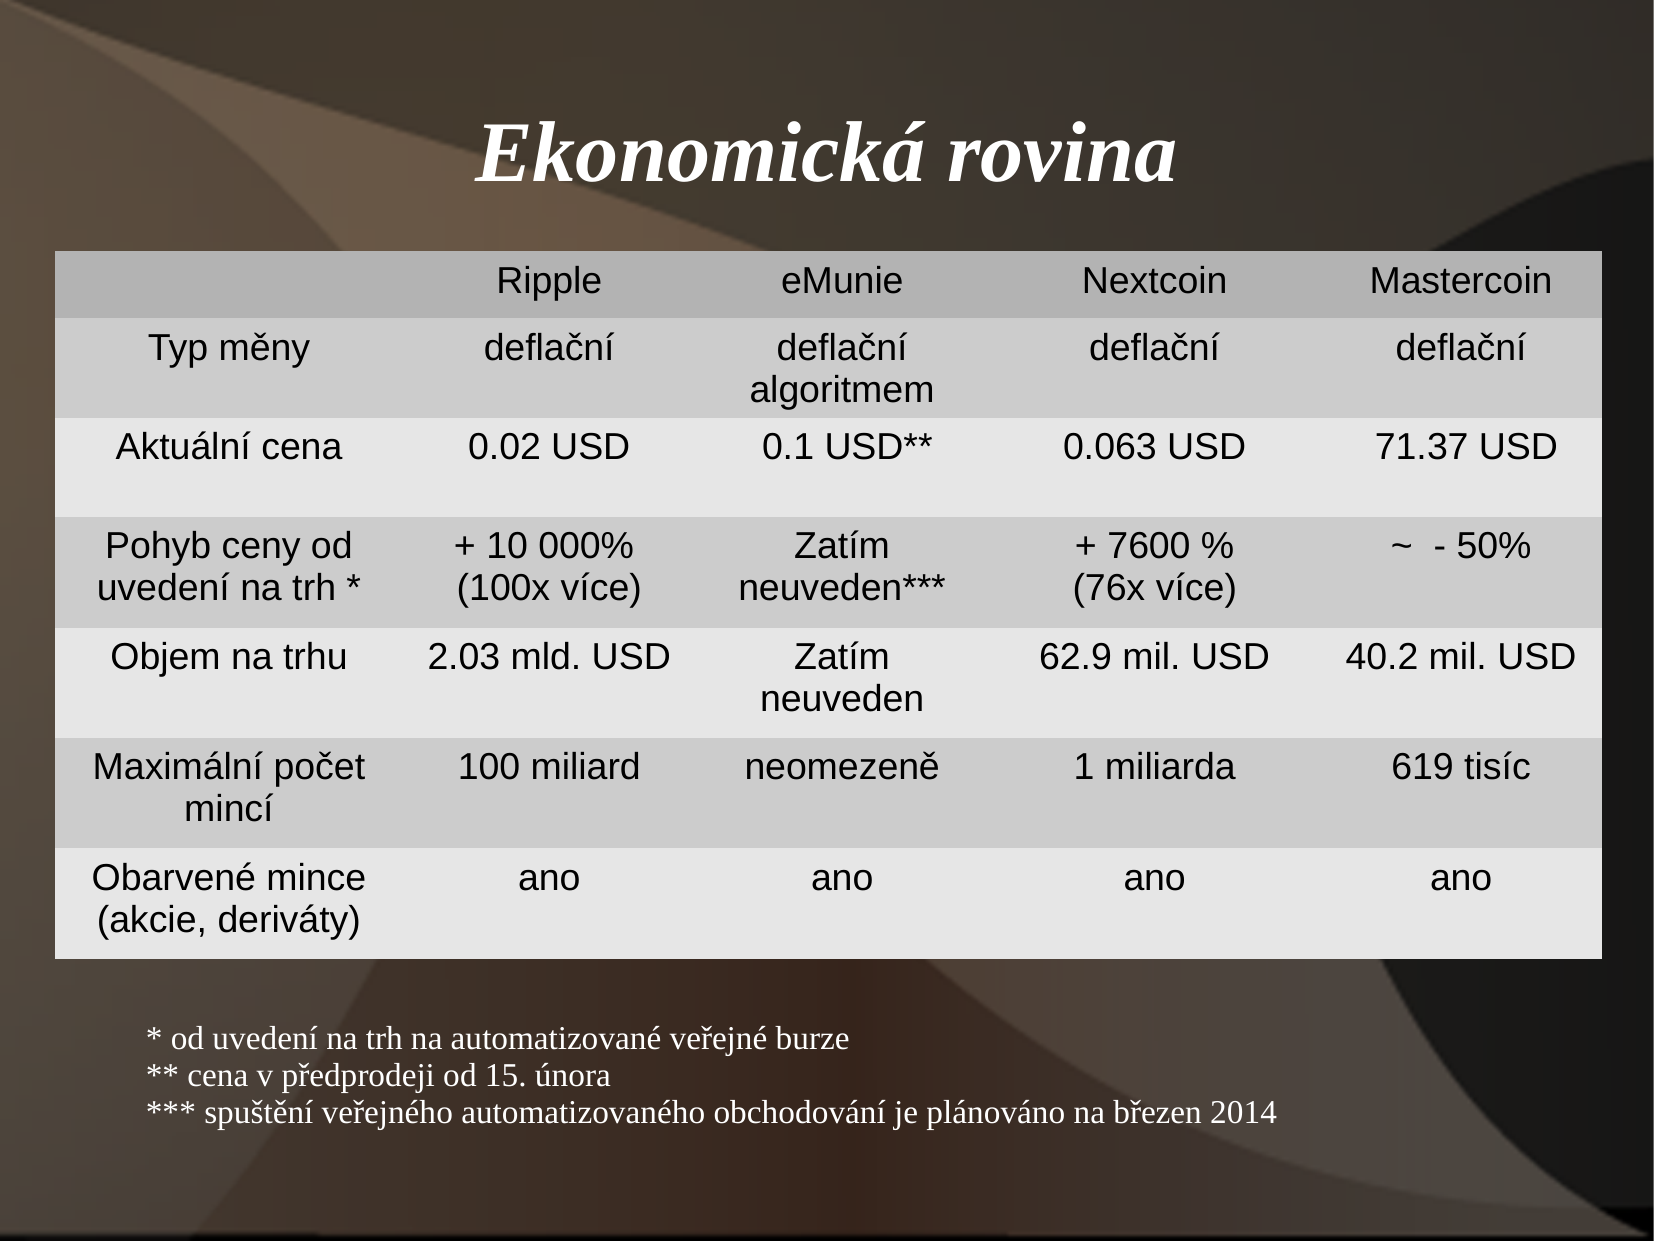

# Ekonomická rovina
| | Ripple | eMunie | Nextcoin | Mastercoin |
| --- | --- | --- | --- | --- |
| Typ měny | deflační | deflační algoritmem | deflační | deflační |
| Aktuální cena | 0.02 USD | 0.1 USD\*\* | 0.063 USD | 71.37 USD |
| Pohyb ceny od uvedení na trh \* | + 10 000% (100x více) | Zatím neuveden\*\*\* | + 7600 % (76x více) | ~ - 50% |
| Objem na trhu | 2.03 mld. USD | Zatím neuveden | 62.9 mil. USD | 40.2 mil. USD |
| Maximální počet mincí | 100 miliard | neomezeně | 1 miliarda | 619 tisíc |
| Obarvené mince (akcie, deriváty) | ano | ano | ano | ano |
* od uvedení na trh na automatizované veřejné burze
** cena v předprodeji od 15. února
*** spuštění veřejného automatizovaného obchodování je plánováno na březen 2014